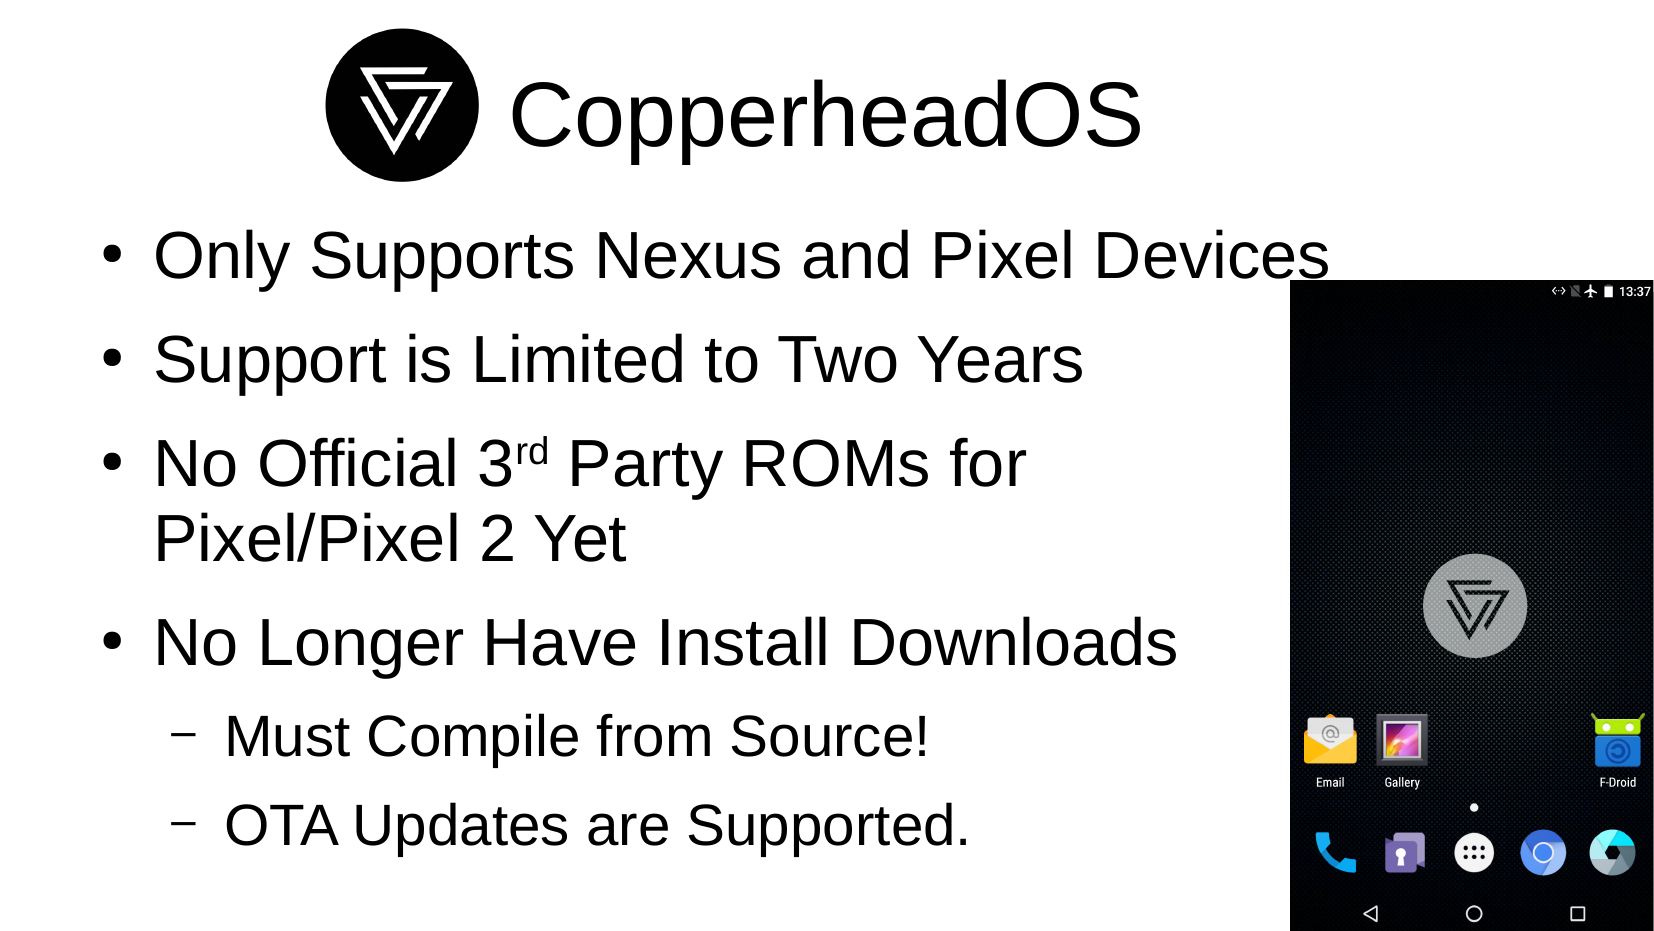

# CopperheadOS
Only Supports Nexus and Pixel Devices
Support is Limited to Two Years
No Official 3rd Party ROMs for Pixel/Pixel 2 Yet
No Longer Have Install Downloads
Must Compile from Source!
OTA Updates are Supported.